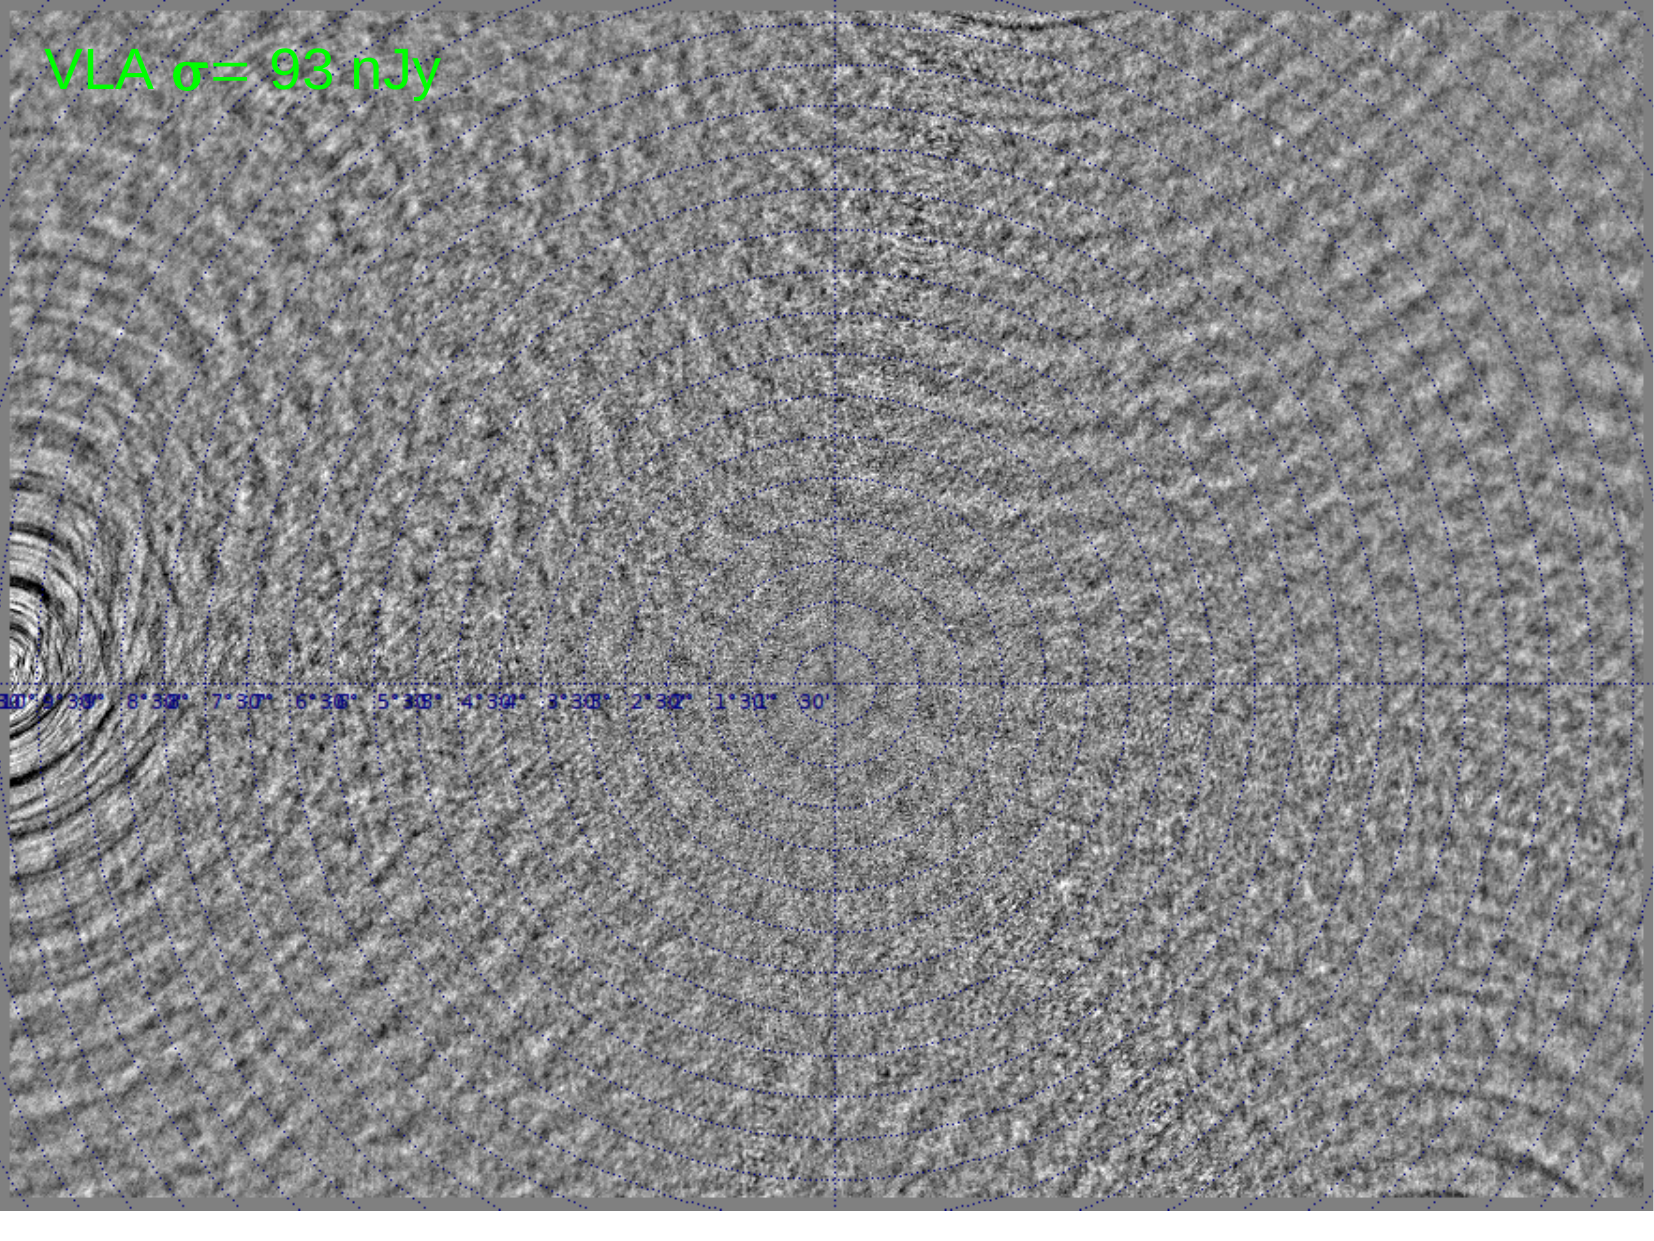

VLA = 93 nJy
O.Smirnov - High Dynamic Range Imaging - October 2012
90